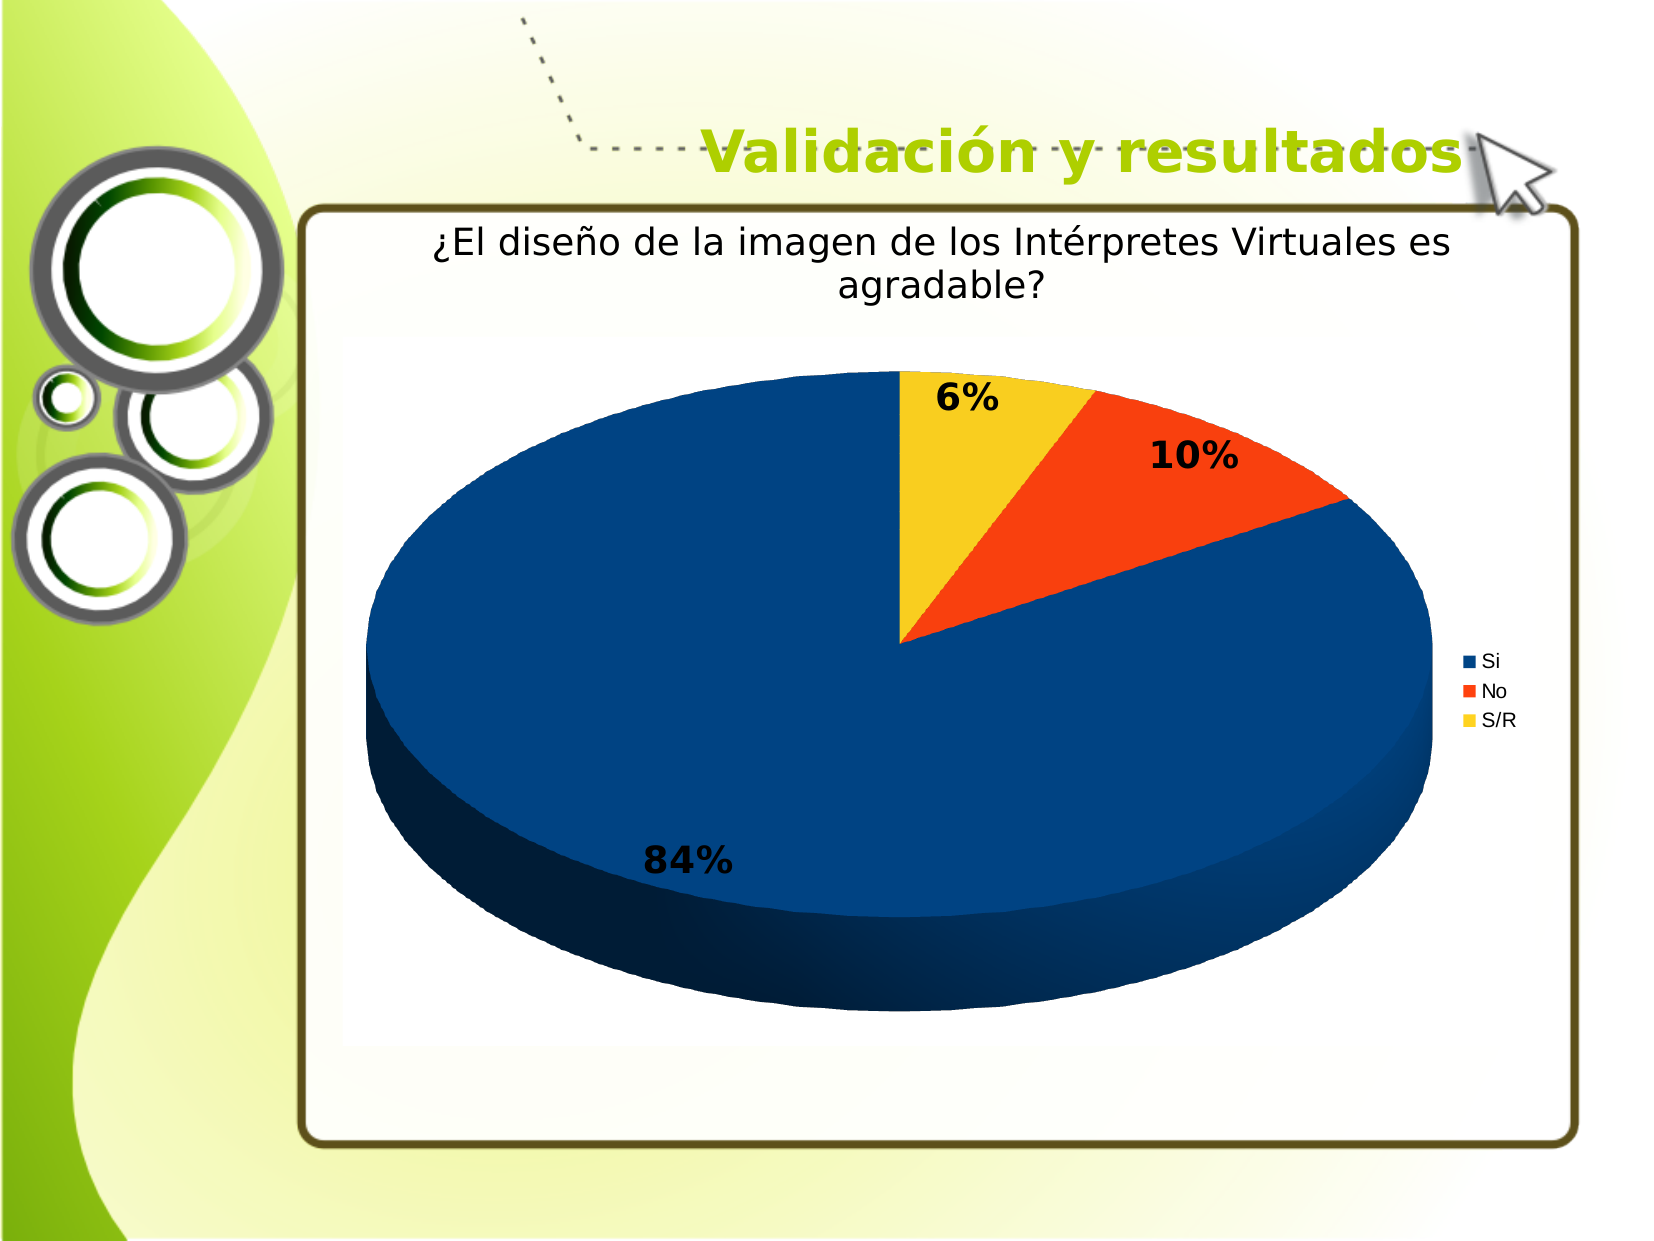

Validación y resultados
¿El diseño de la imagen de los Intérpretes Virtuales es agradable?
[unsupported chart]